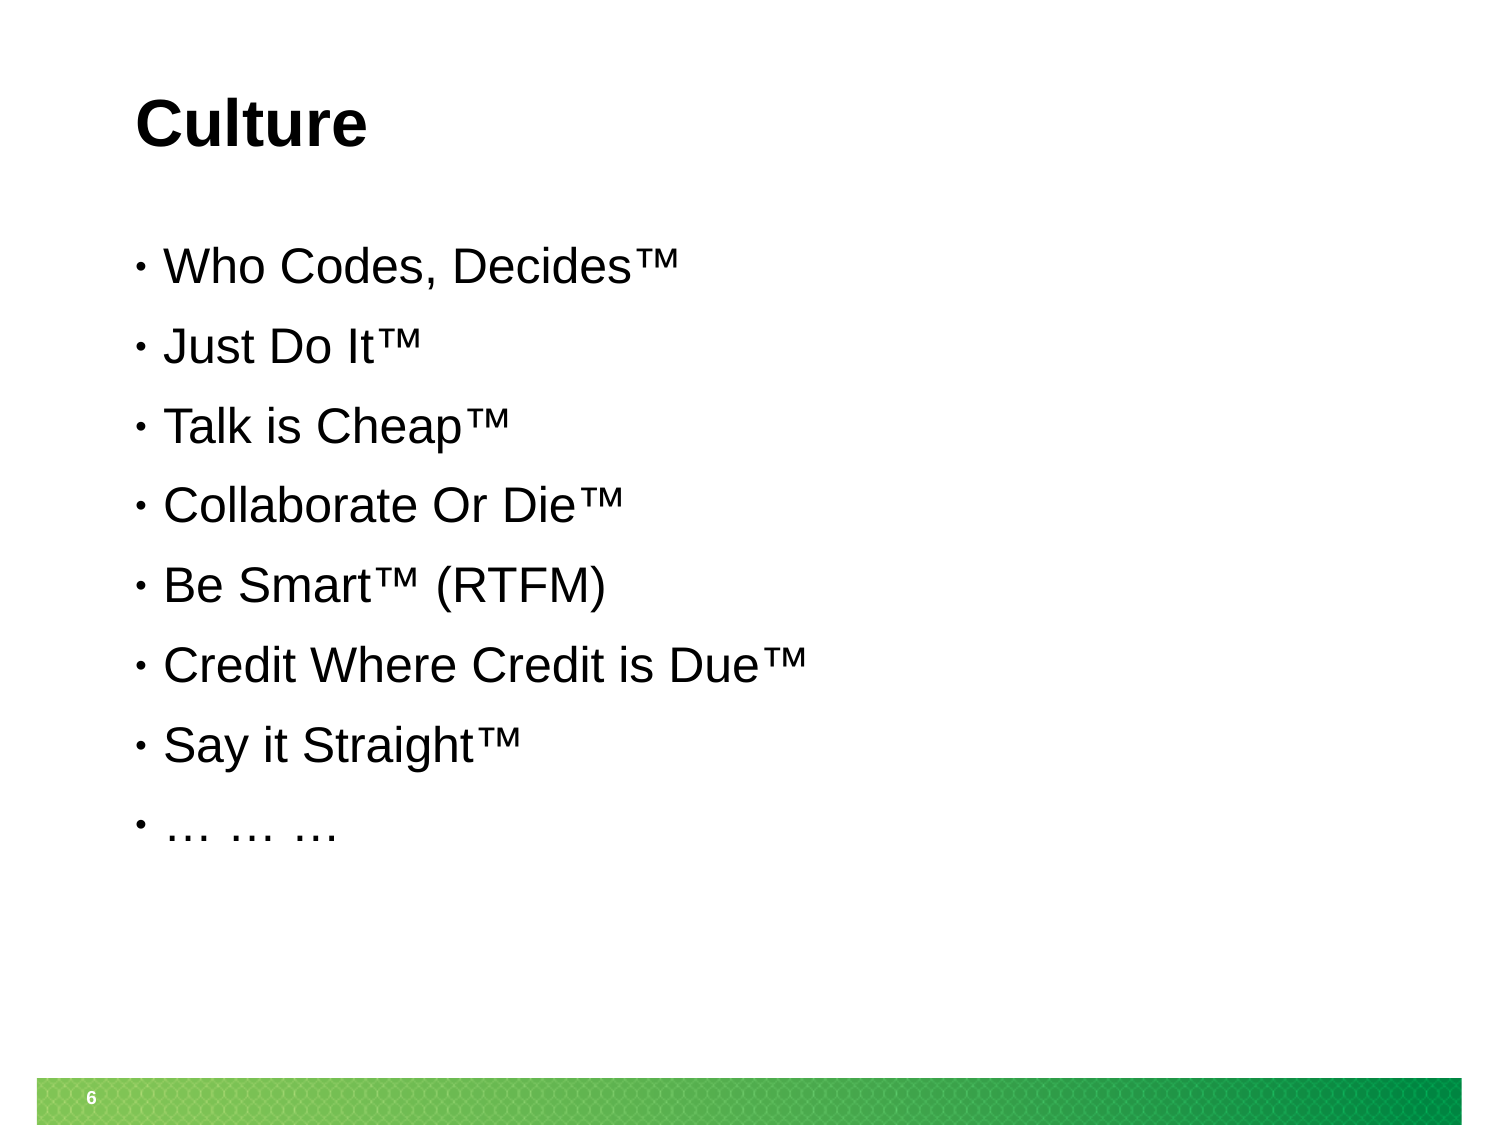

# Culture
Who Codes, Decides™
Just Do It™
Talk is Cheap™
Collaborate Or Die™
Be Smart™ (RTFM)
Credit Where Credit is Due™
Say it Straight™
… … …